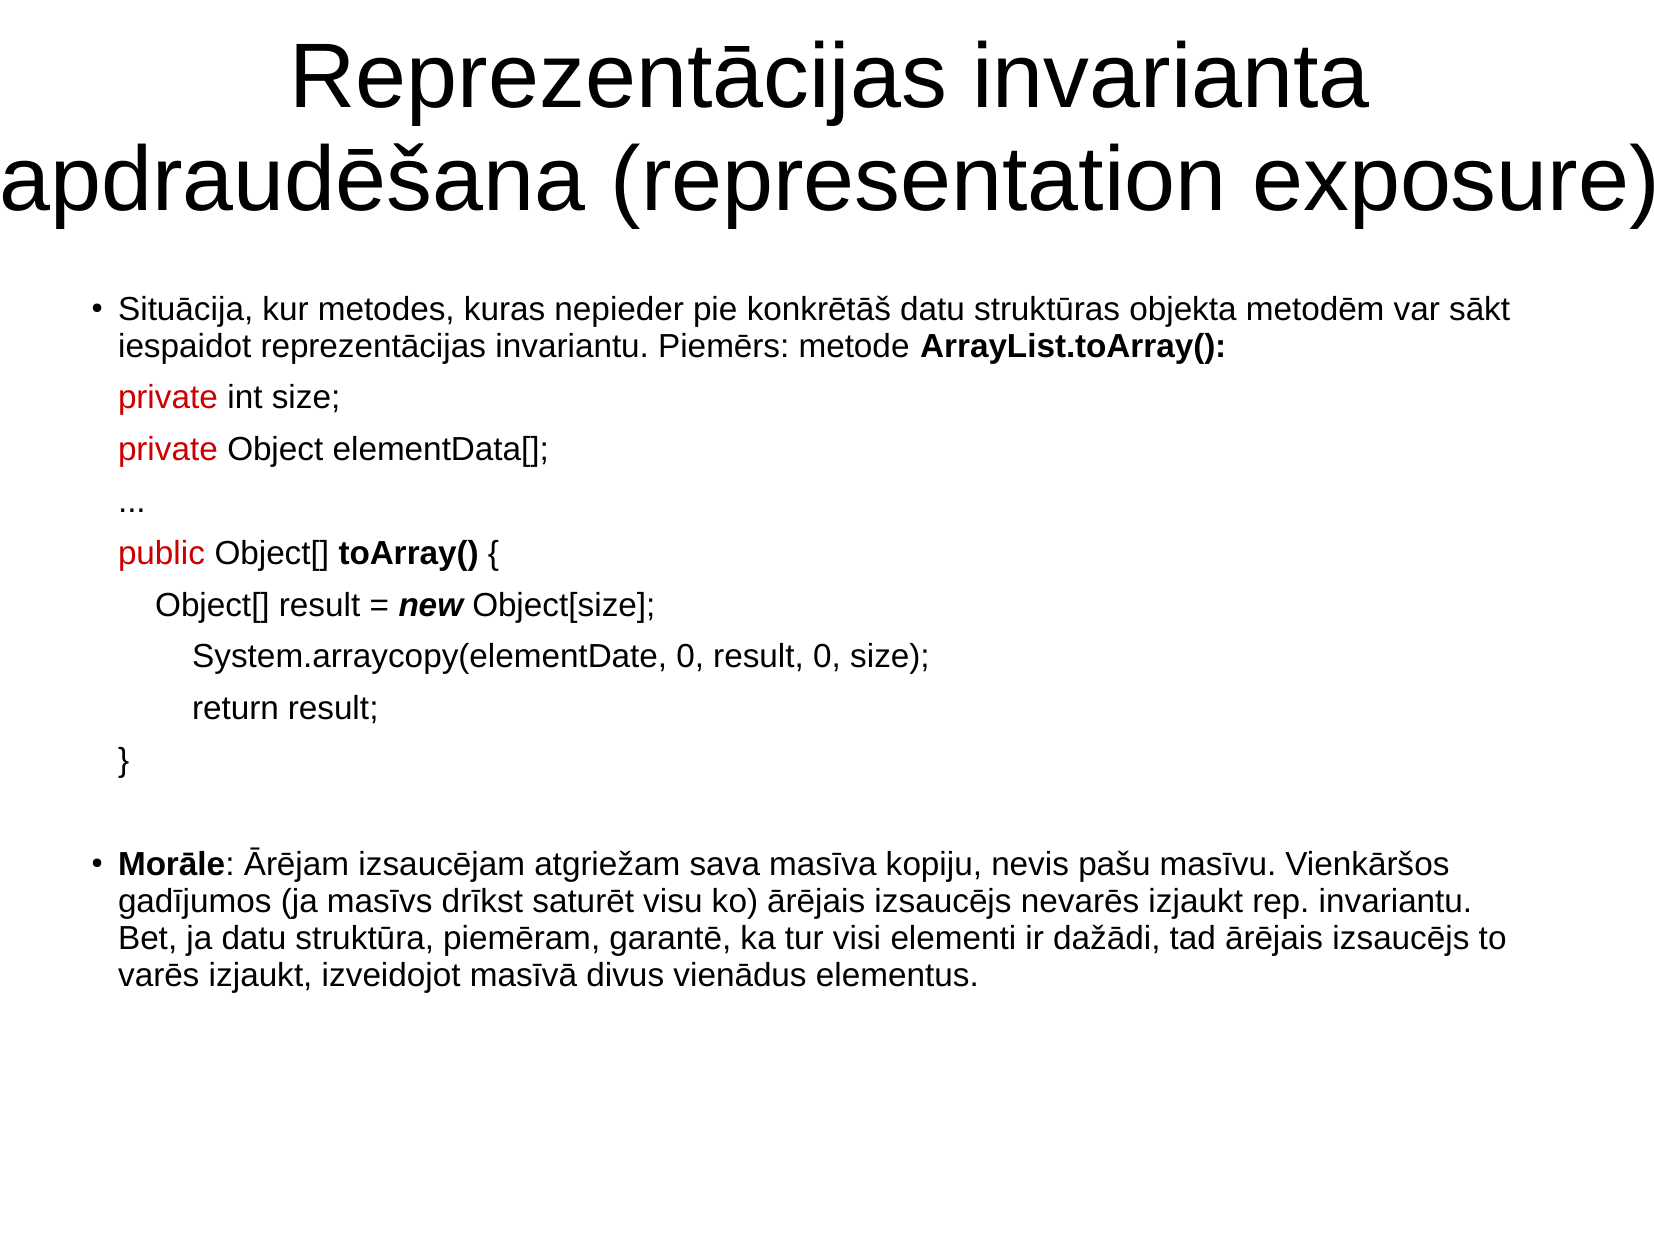

# Reprezentācijas invarianta apdraudēšana (representation exposure)
Situācija, kur metodes, kuras nepieder pie konkrētāš datu struktūras objekta metodēm var sākt iespaidot reprezentācijas invariantu. Piemērs: metode ArrayList.toArray():
private int size;
private Object elementData[];
...
public Object[] toArray() {
 Object[] result = new Object[size];
 System.arraycopy(elementDate, 0, result, 0, size);
 return result;
}
Morāle: Ārējam izsaucējam atgriežam sava masīva kopiju, nevis pašu masīvu. Vienkāršos gadījumos (ja masīvs drīkst saturēt visu ko) ārējais izsaucējs nevarēs izjaukt rep. invariantu. Bet, ja datu struktūra, piemēram, garantē, ka tur visi elementi ir dažādi, tad ārējais izsaucējs to varēs izjaukt, izveidojot masīvā divus vienādus elementus.